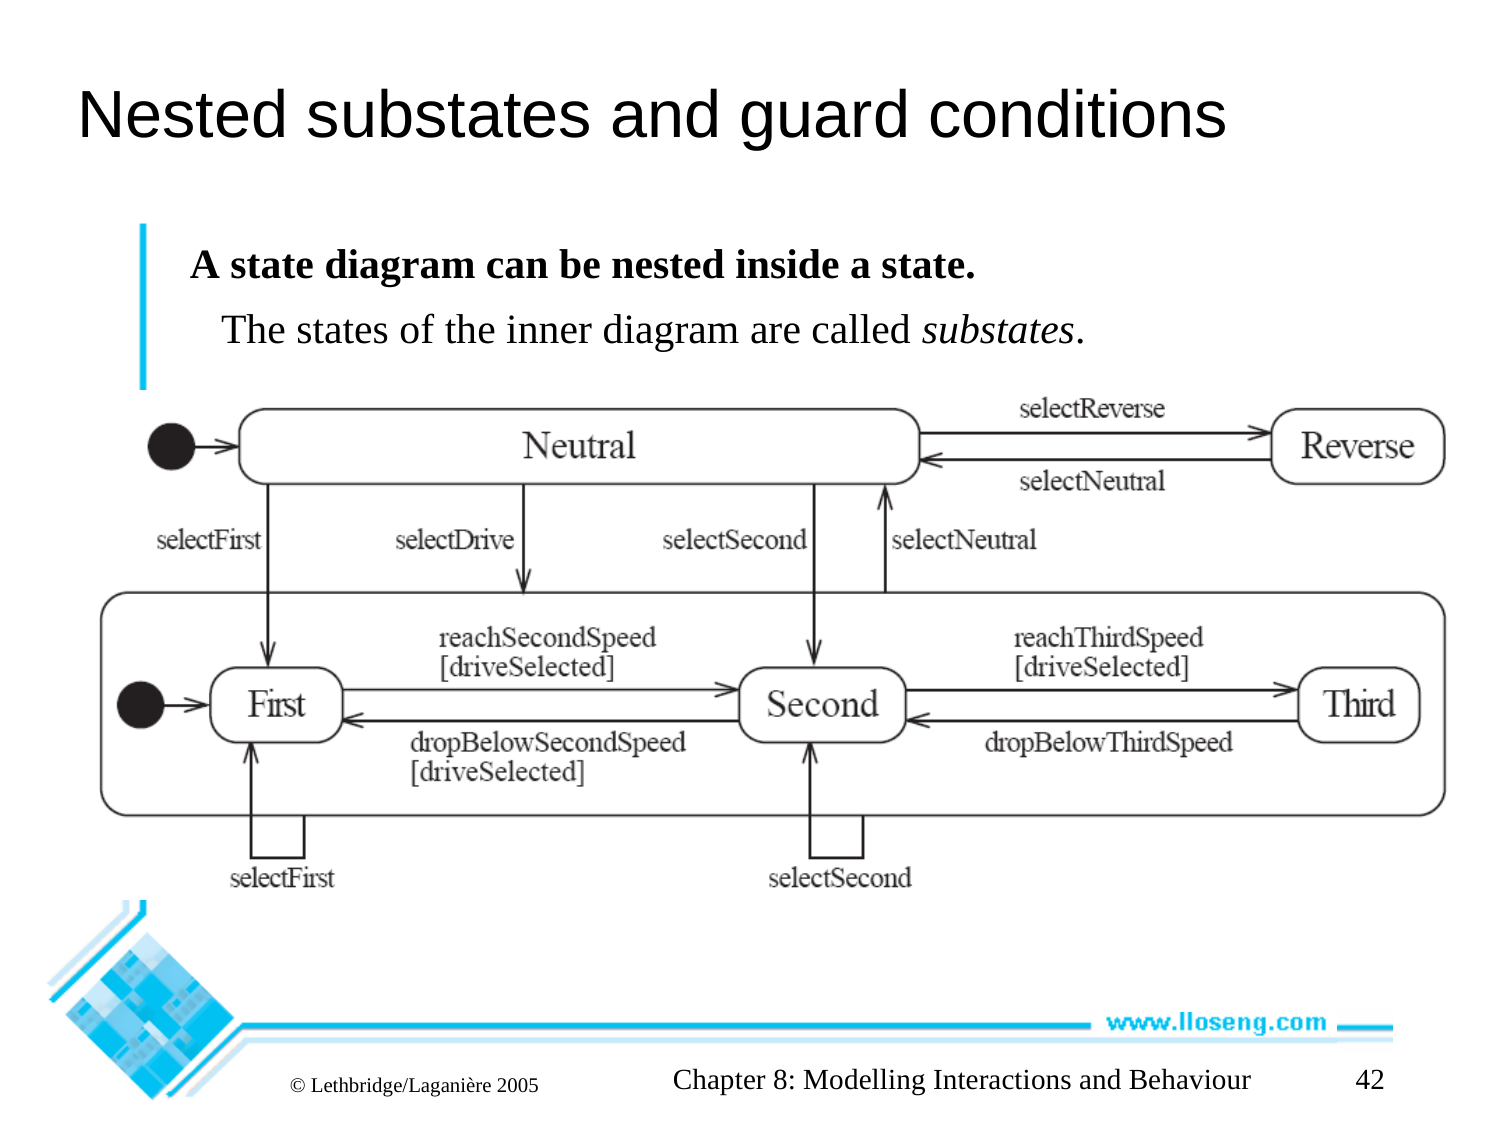

# Nested substates and guard conditions
A state diagram can be nested inside a state.
The states of the inner diagram are called substates.
Chapter 8: Modelling Interactions and Behaviour
© Lethbridge/Laganière 2005